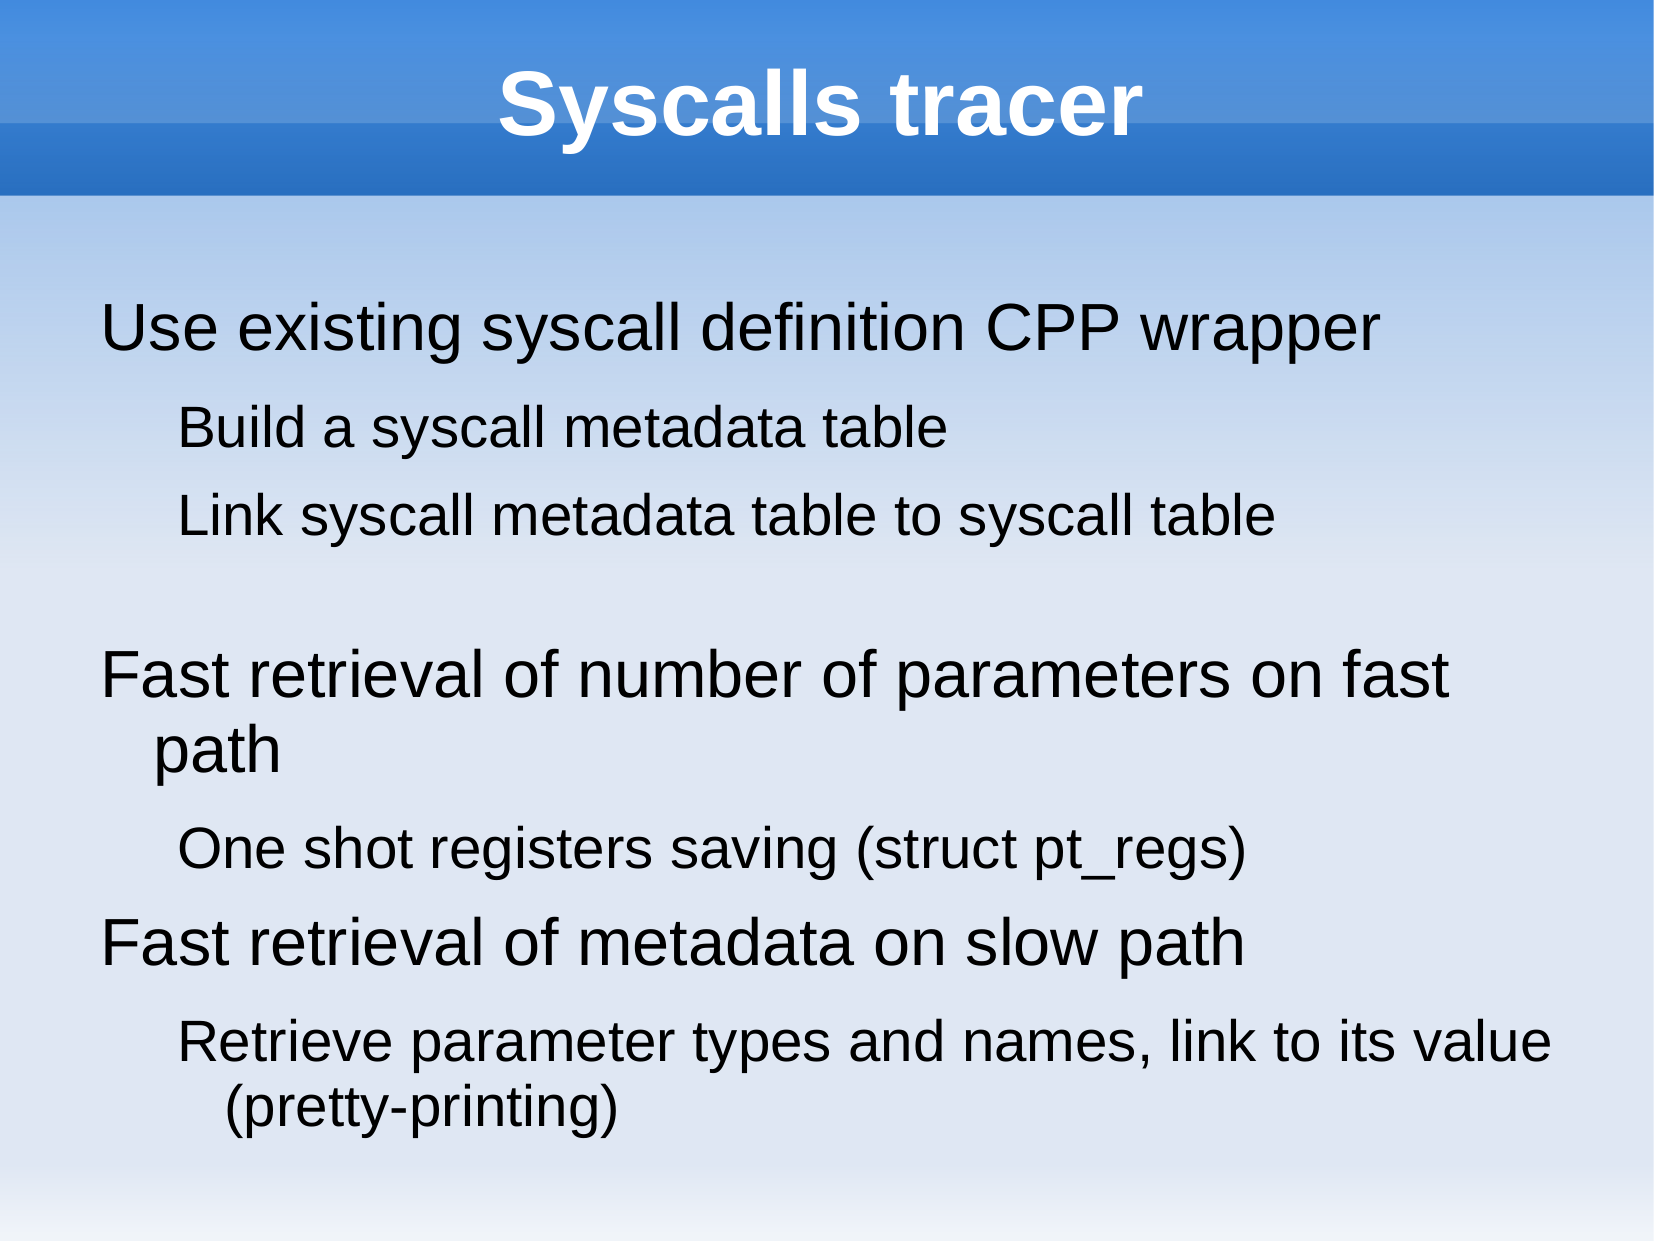

# Syscalls tracer
Use existing syscall definition CPP wrapper
Build a syscall metadata table
Link syscall metadata table to syscall table
Fast retrieval of number of parameters on fast path
One shot registers saving (struct pt_regs)
Fast retrieval of metadata on slow path
Retrieve parameter types and names, link to its value (pretty-printing)